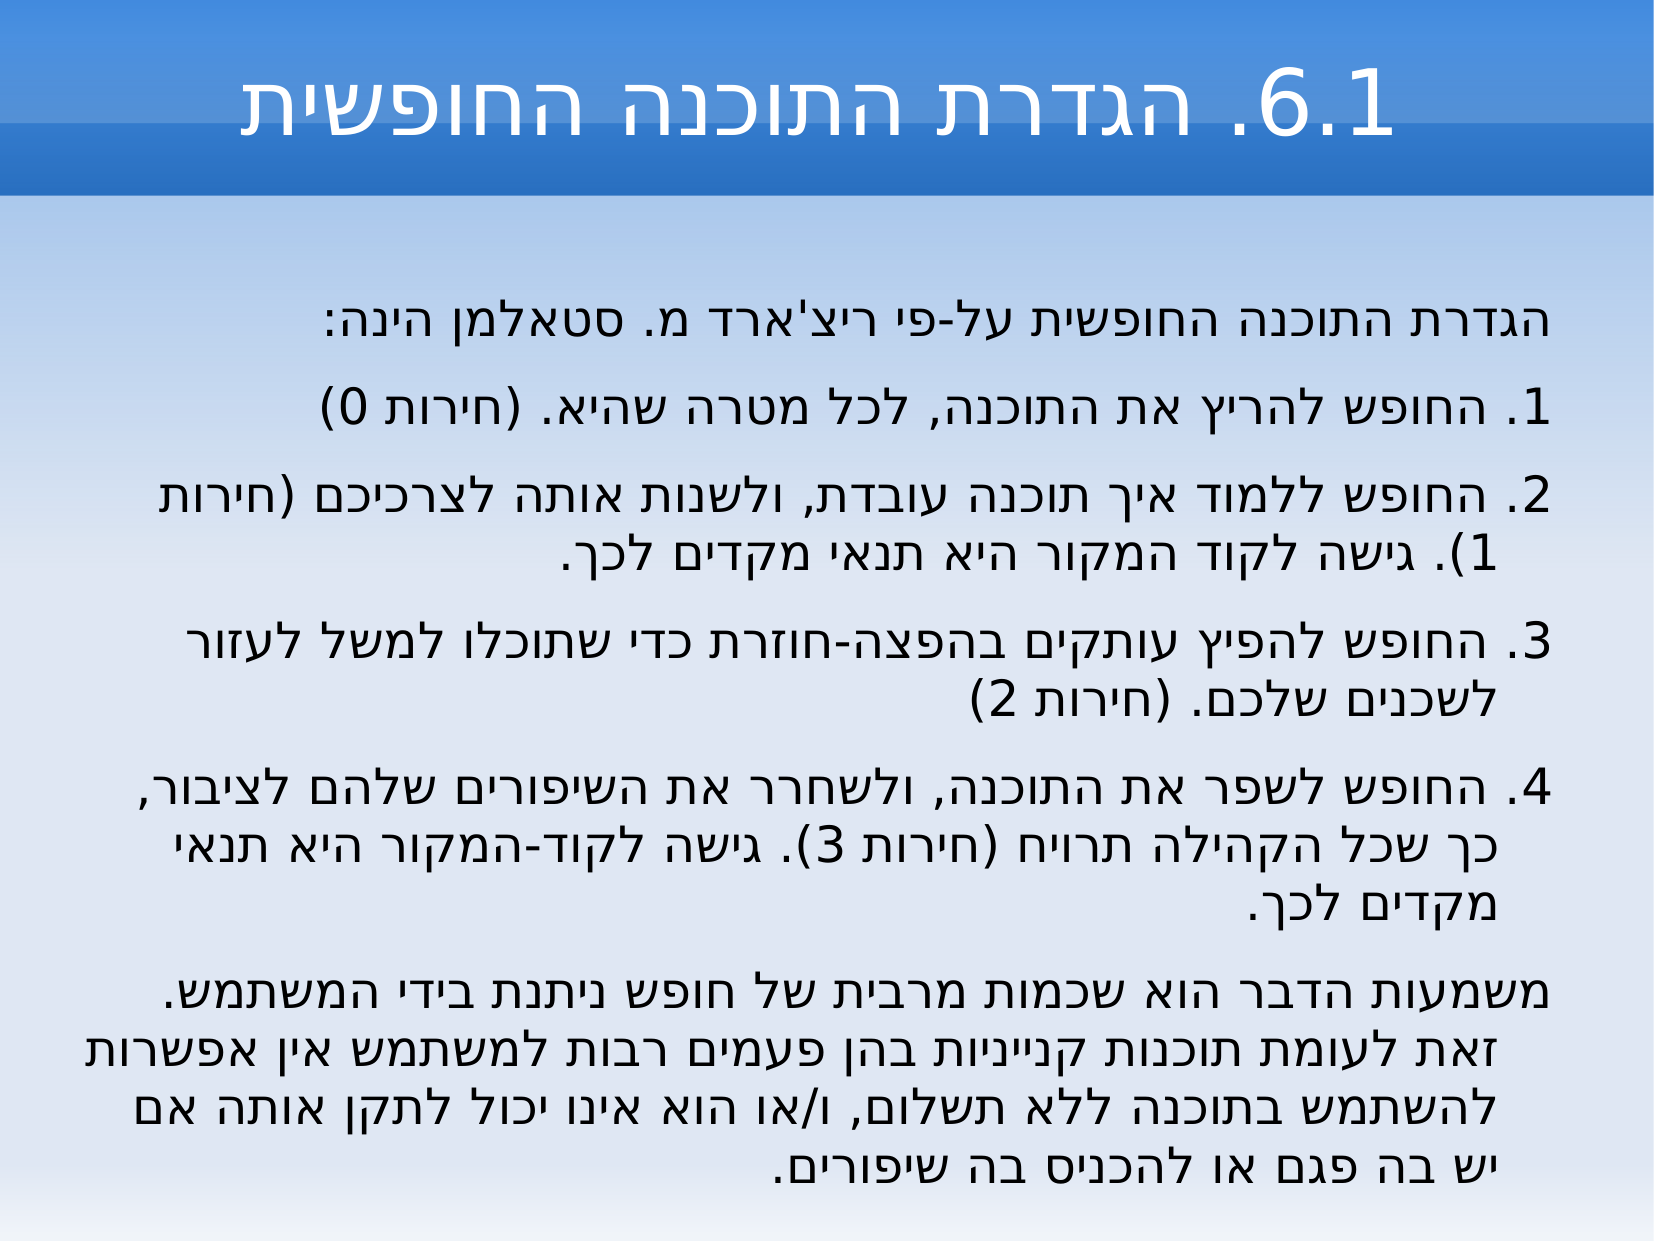

# 6.1. הגדרת התוכנה החופשית
הגדרת התוכנה החופשית על-פי ריצ'ארד מ. סטאלמן הינה:
1. החופש להריץ את התוכנה, לכל מטרה שהיא. (חירות 0)
2. החופש ללמוד איך תוכנה עובדת, ולשנות אותה לצרכיכם (חירות 1). גישה לקוד המקור היא תנאי מקדים לכך.
3. החופש להפיץ עותקים בהפצה-חוזרת כדי שתוכלו למשל לעזור לשכנים שלכם. (חירות 2)
4. החופש לשפר את התוכנה, ולשחרר את השיפורים שלהם לציבור, כך שכל הקהילה תרויח (חירות 3). גישה לקוד-המקור היא תנאי מקדים לכך.
משמעות הדבר הוא שכמות מרבית של חופש ניתנת בידי המשתמש. זאת לעומת תוכנות קנייניות בהן פעמים רבות למשתמש אין אפשרות להשתמש בתוכנה ללא תשלום, ו/או הוא אינו יכול לתקן אותה אם יש בה פגם או להכניס בה שיפורים.